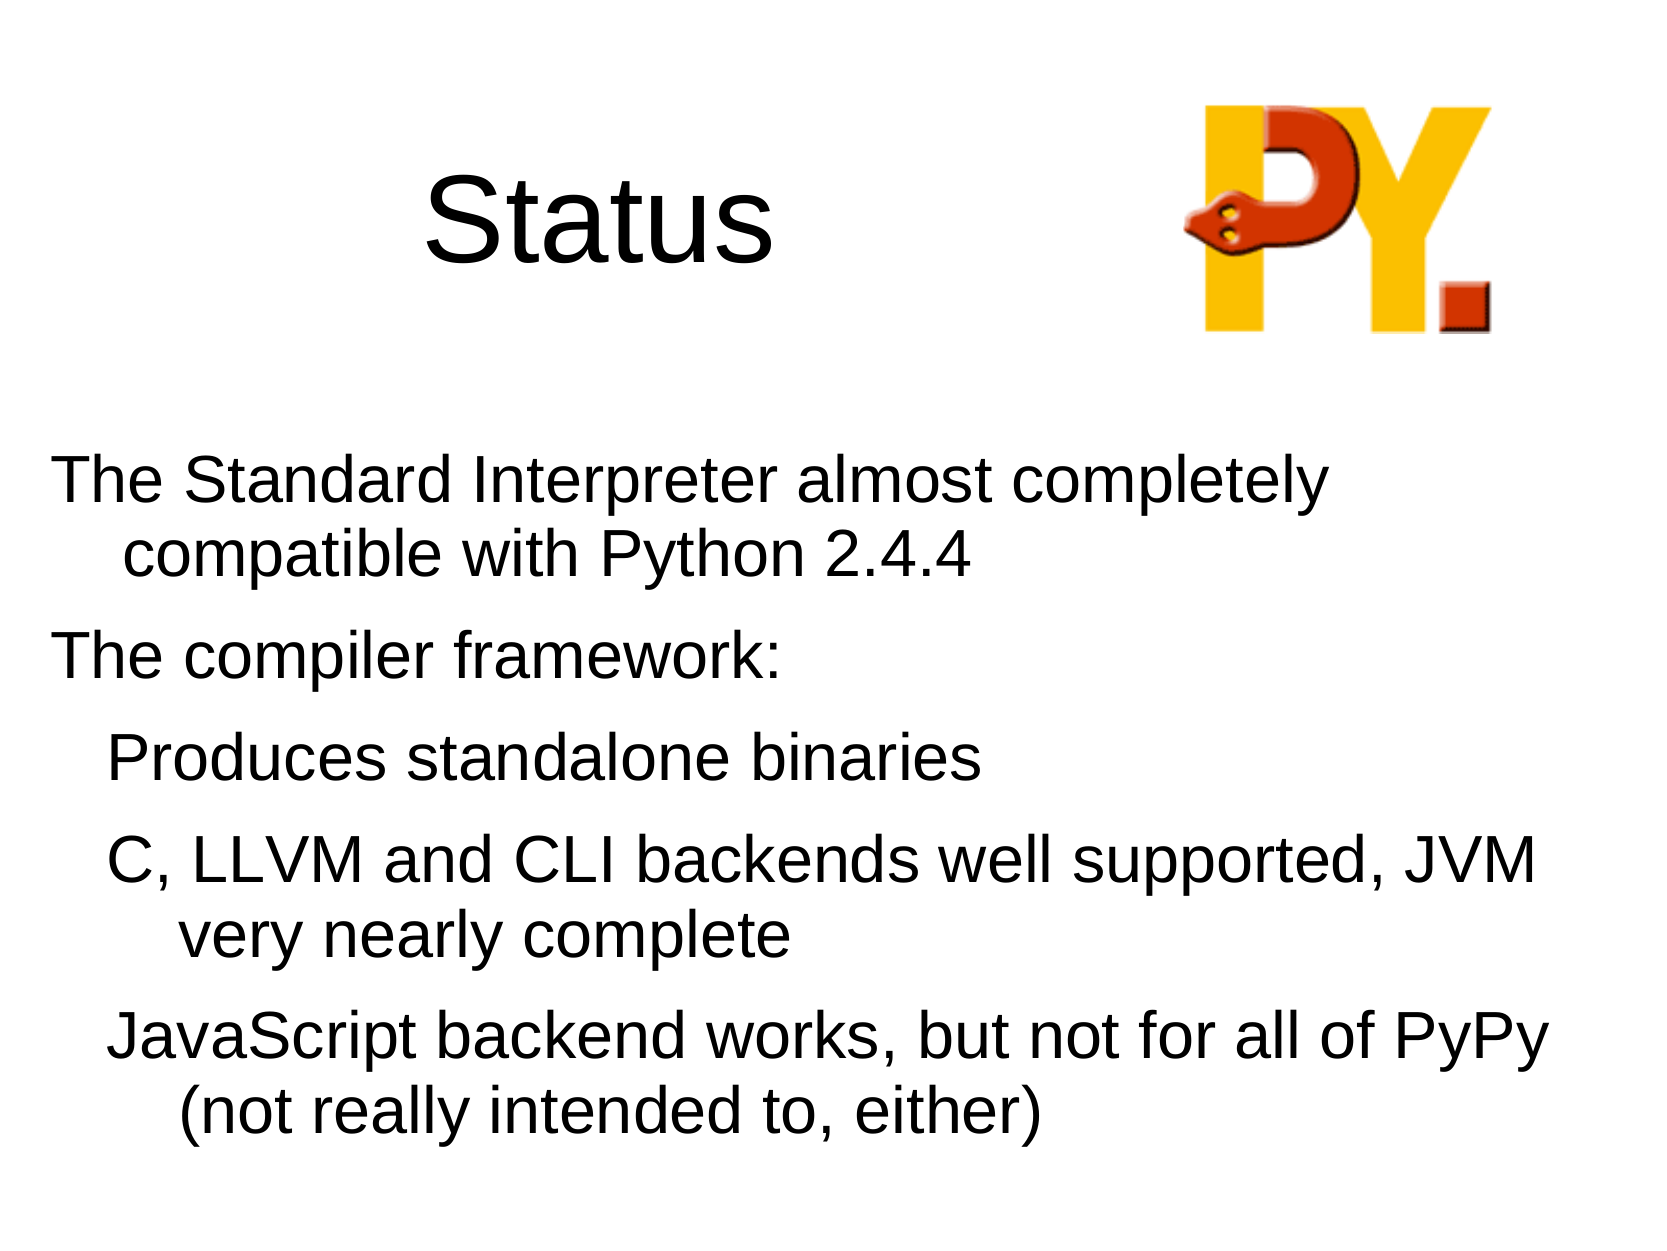

# Status
The Standard Interpreter almost completely compatible with Python 2.4.4
The compiler framework:
Produces standalone binaries
C, LLVM and CLI backends well supported, JVM very nearly complete
JavaScript backend works, but not for all of PyPy (not really intended to, either)